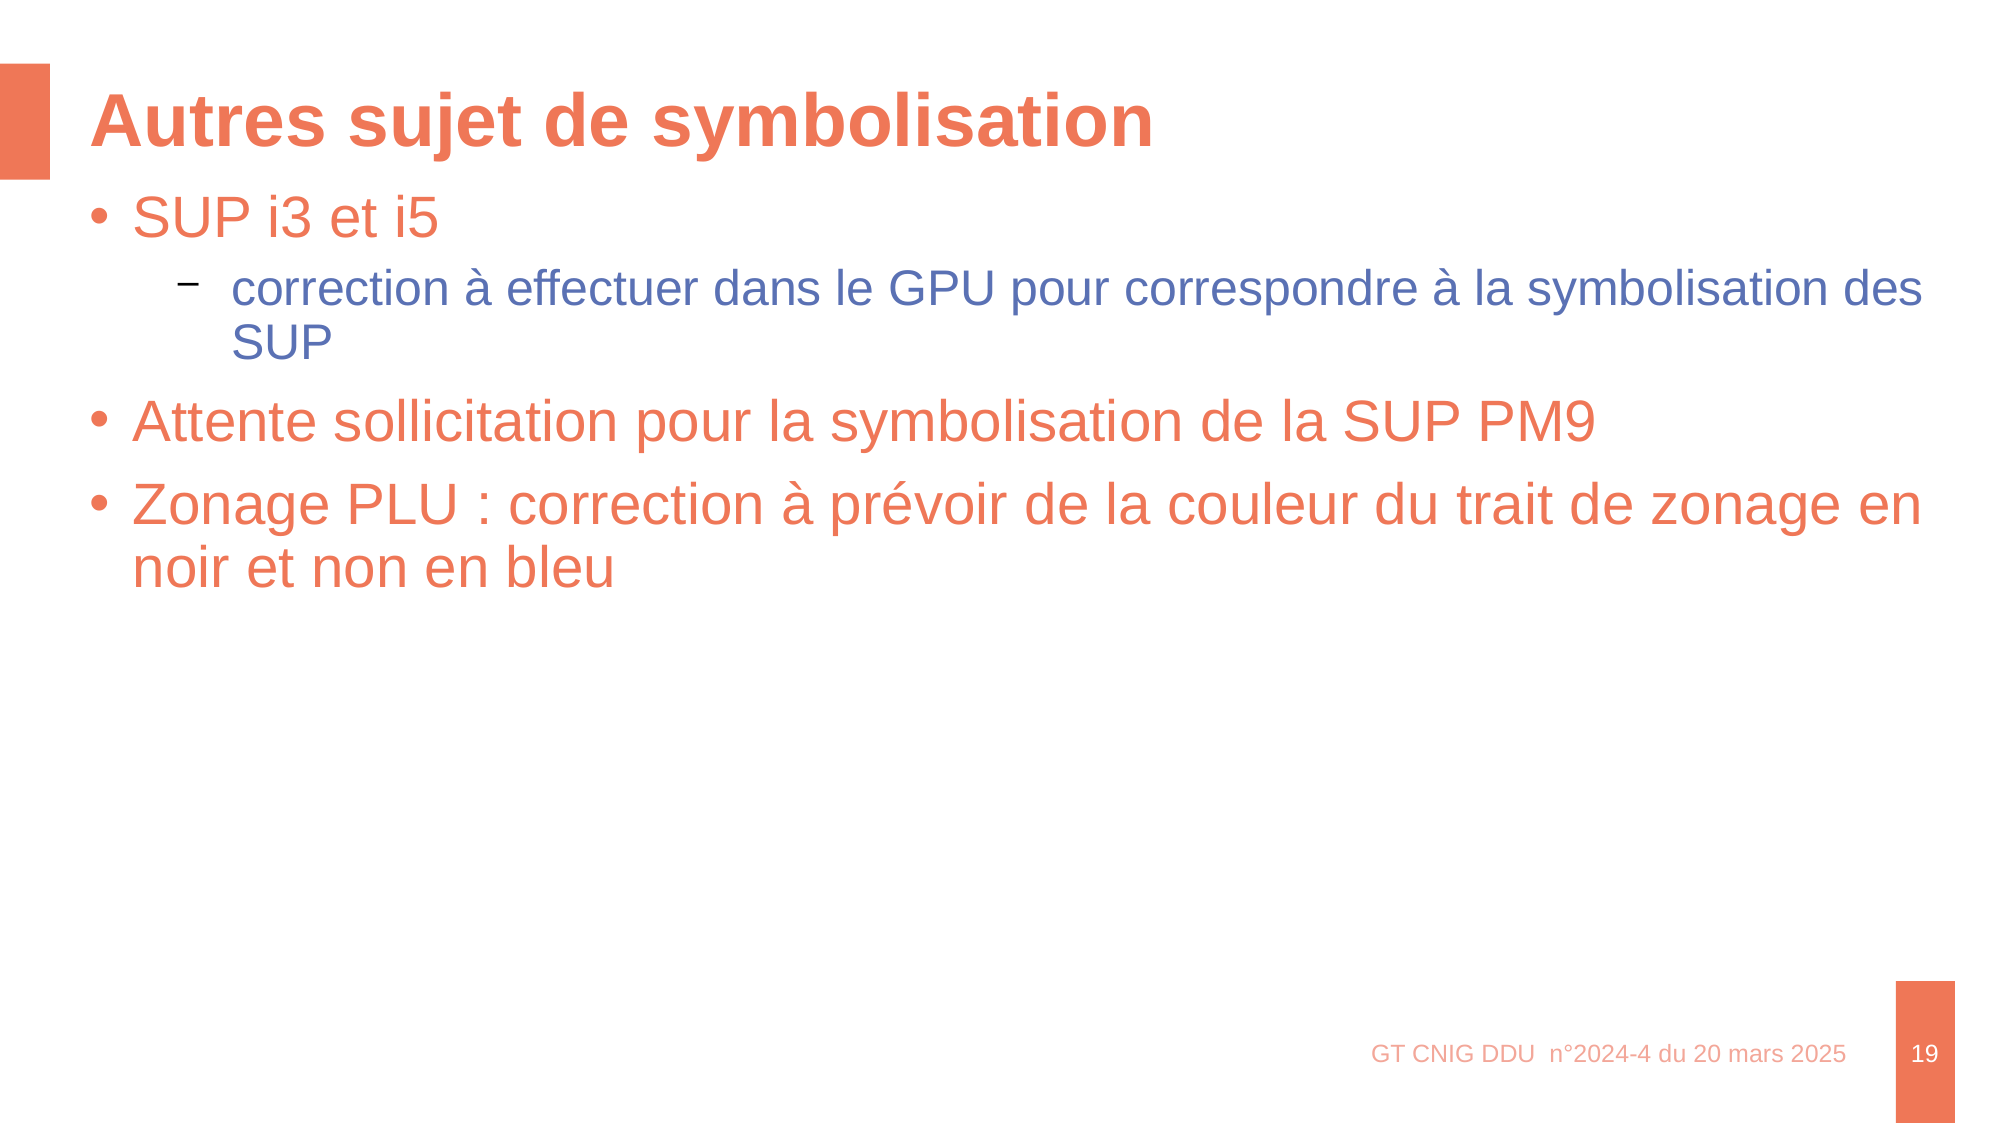

# Autres sujet de symbolisation
SUP i3 et i5
correction à effectuer dans le GPU pour correspondre à la symbolisation des SUP
Attente sollicitation pour la symbolisation de la SUP PM9
Zonage PLU : correction à prévoir de la couleur du trait de zonage en noir et non en bleu
19
GT CNIG DDU n°2024-4 du 20 mars 2025